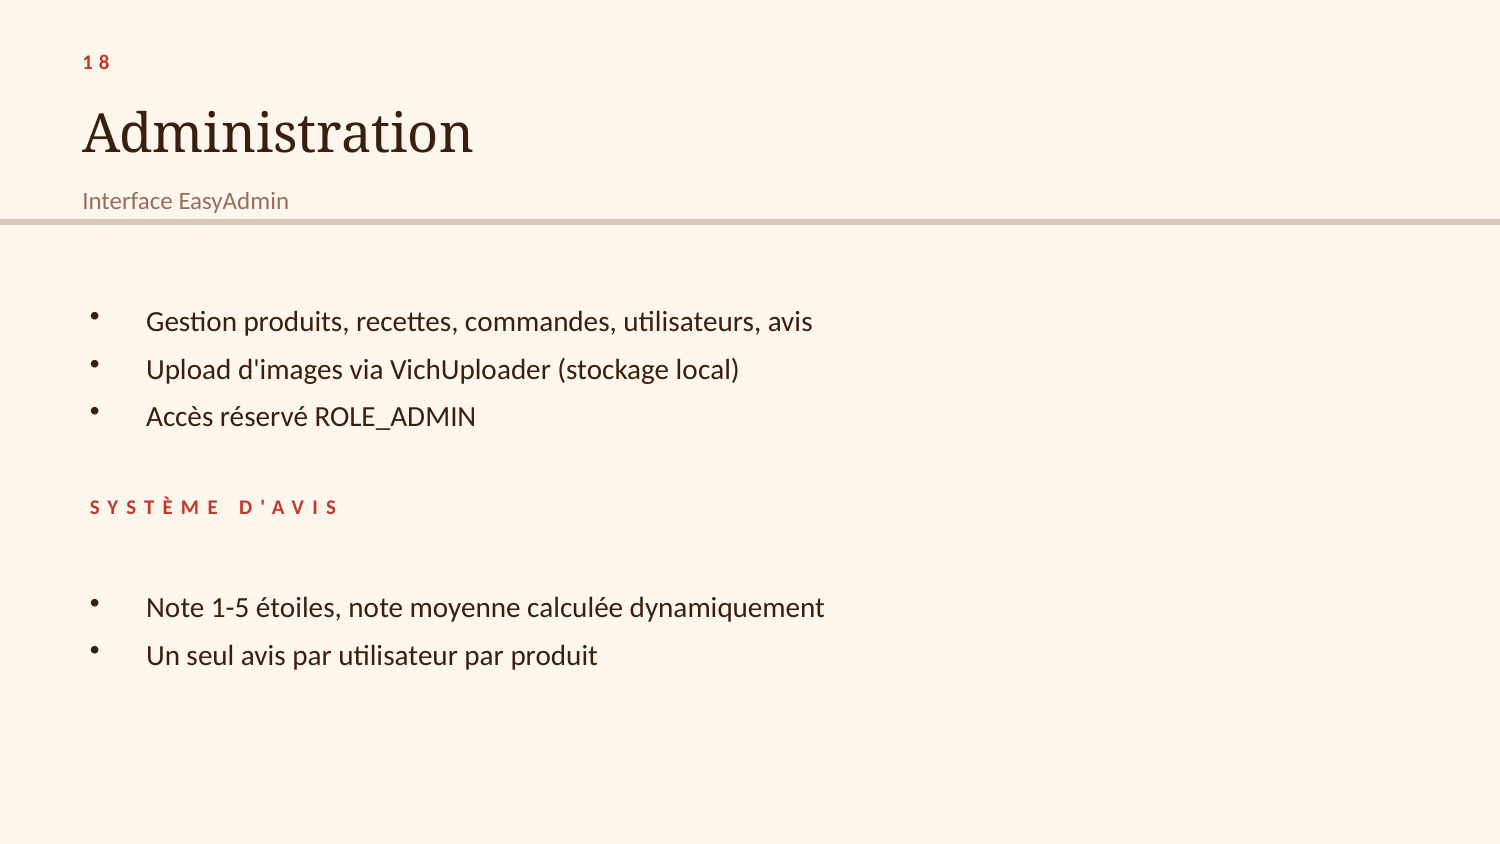

18
Administration
Interface EasyAdmin
Gestion produits, recettes, commandes, utilisateurs, avis
Upload d'images via VichUploader (stockage local)
Accès réservé ROLE_ADMIN
SYSTÈME D'AVIS
Note 1-5 étoiles, note moyenne calculée dynamiquement
Un seul avis par utilisateur par produit